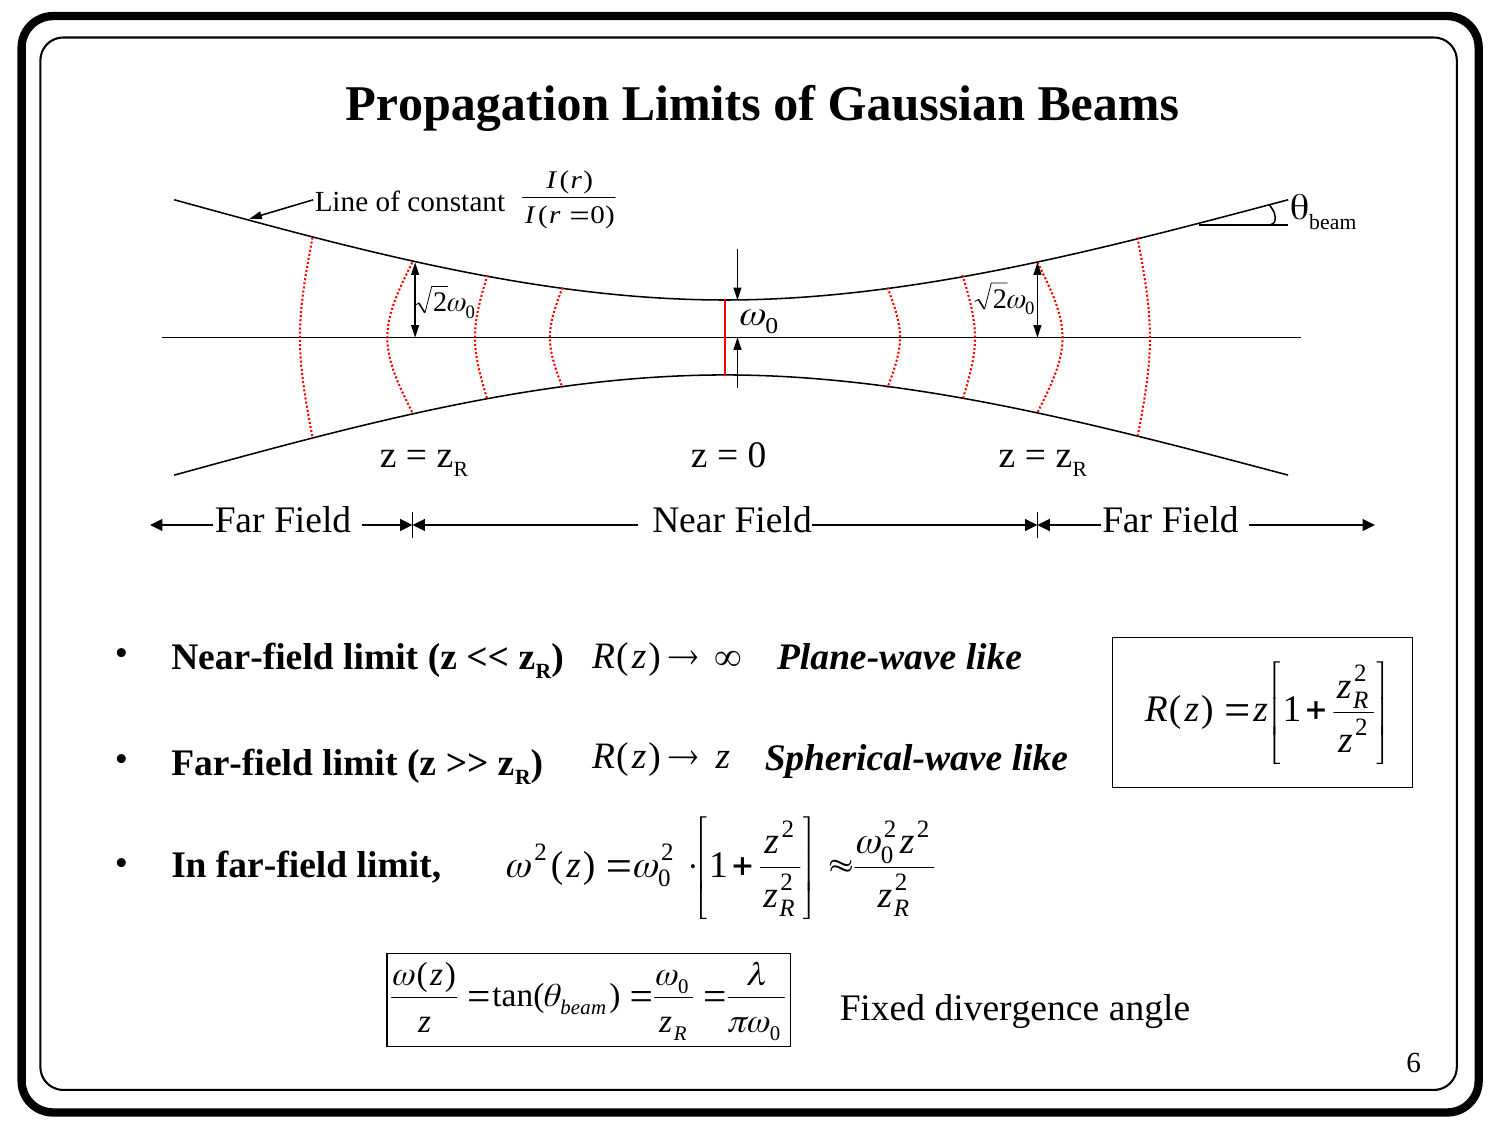

# Propagation Limits of Gaussian Beams
Line of constant
beam
z = zR		 z = 0		 z = zR
Far Field
Near Field
Far Field
Near-field limit (z << zR)
Far-field limit (z >> zR)
In far-field limit,
Plane-wave like
Spherical-wave like
Fixed divergence angle